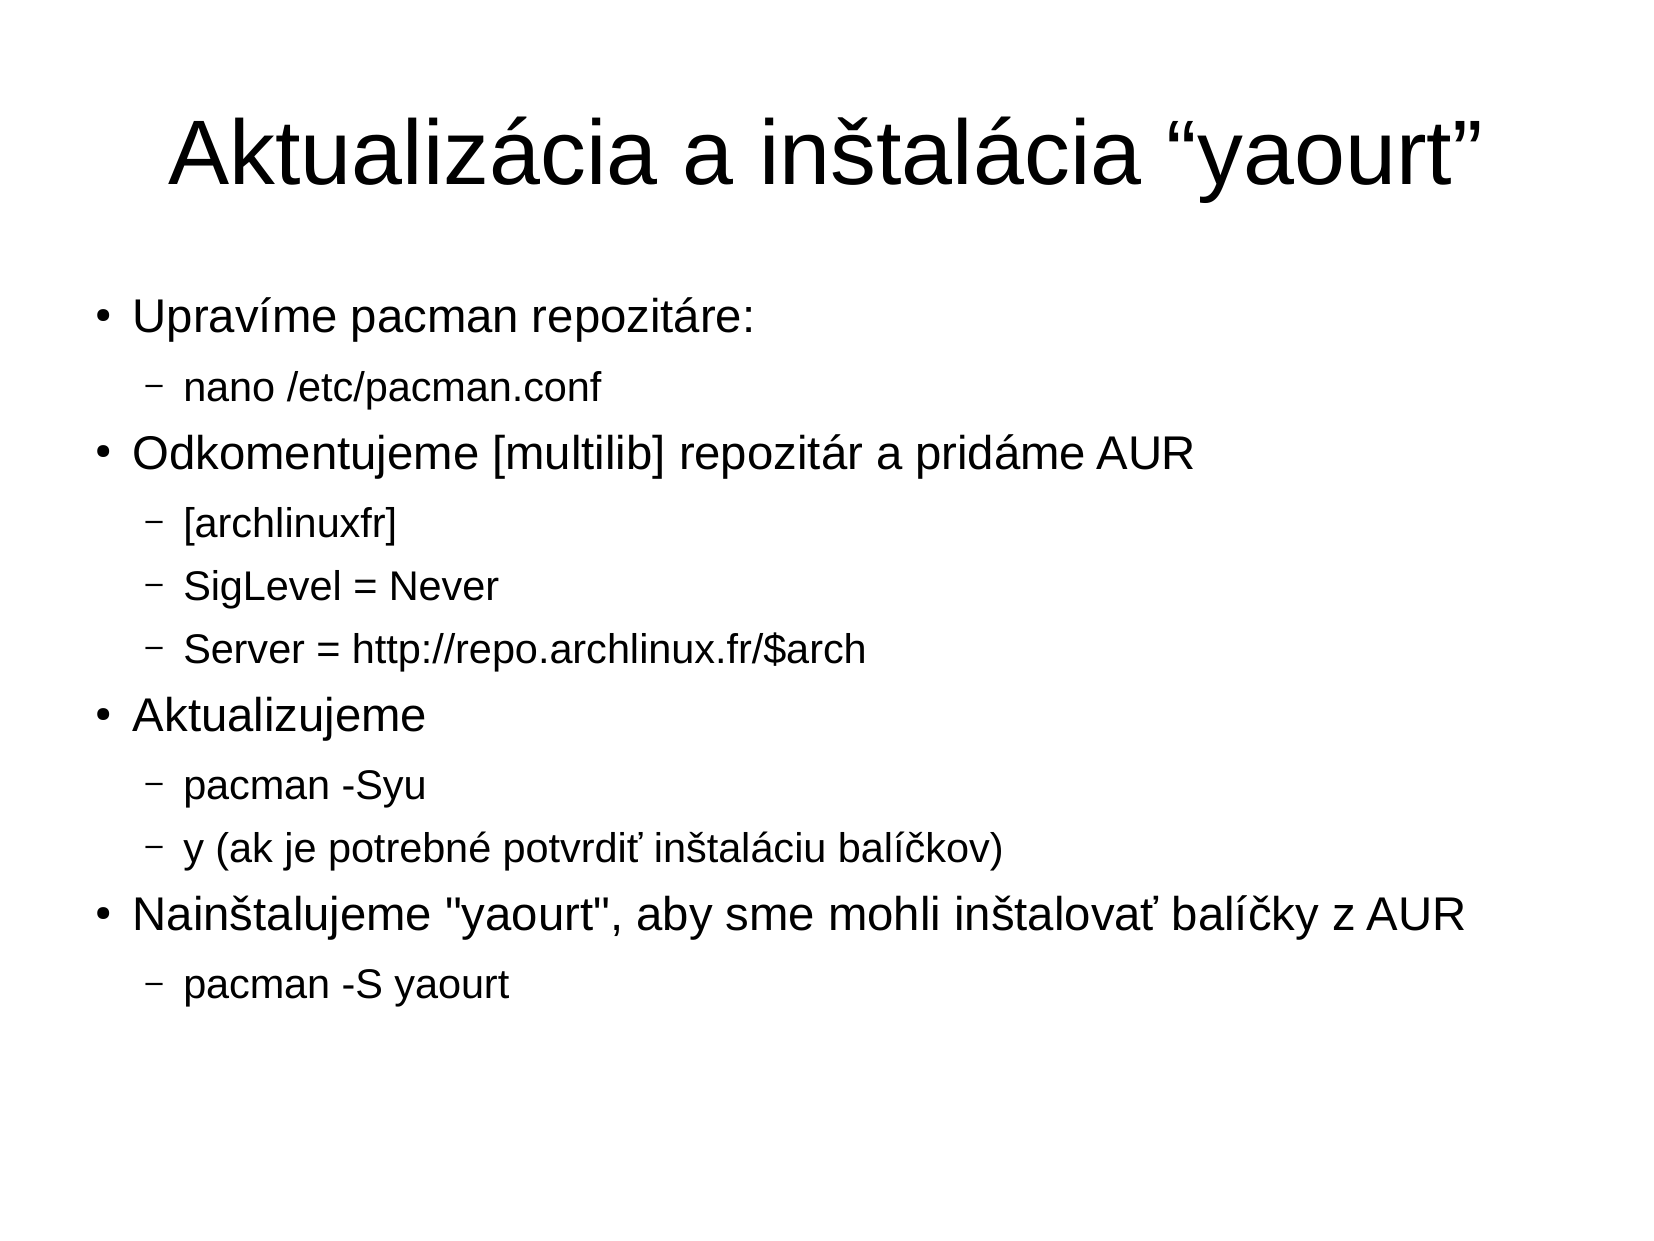

# Aktualizácia a inštalácia “yaourt”
Upravíme pacman repozitáre:
nano /etc/pacman.conf
Odkomentujeme [multilib] repozitár a pridáme AUR
[archlinuxfr]
SigLevel = Never
Server = http://repo.archlinux.fr/$arch
Aktualizujeme
pacman -Syu
y (ak je potrebné potvrdiť inštaláciu balíčkov)
Nainštalujeme "yaourt", aby sme mohli inštalovať balíčky z AUR
pacman -S yaourt